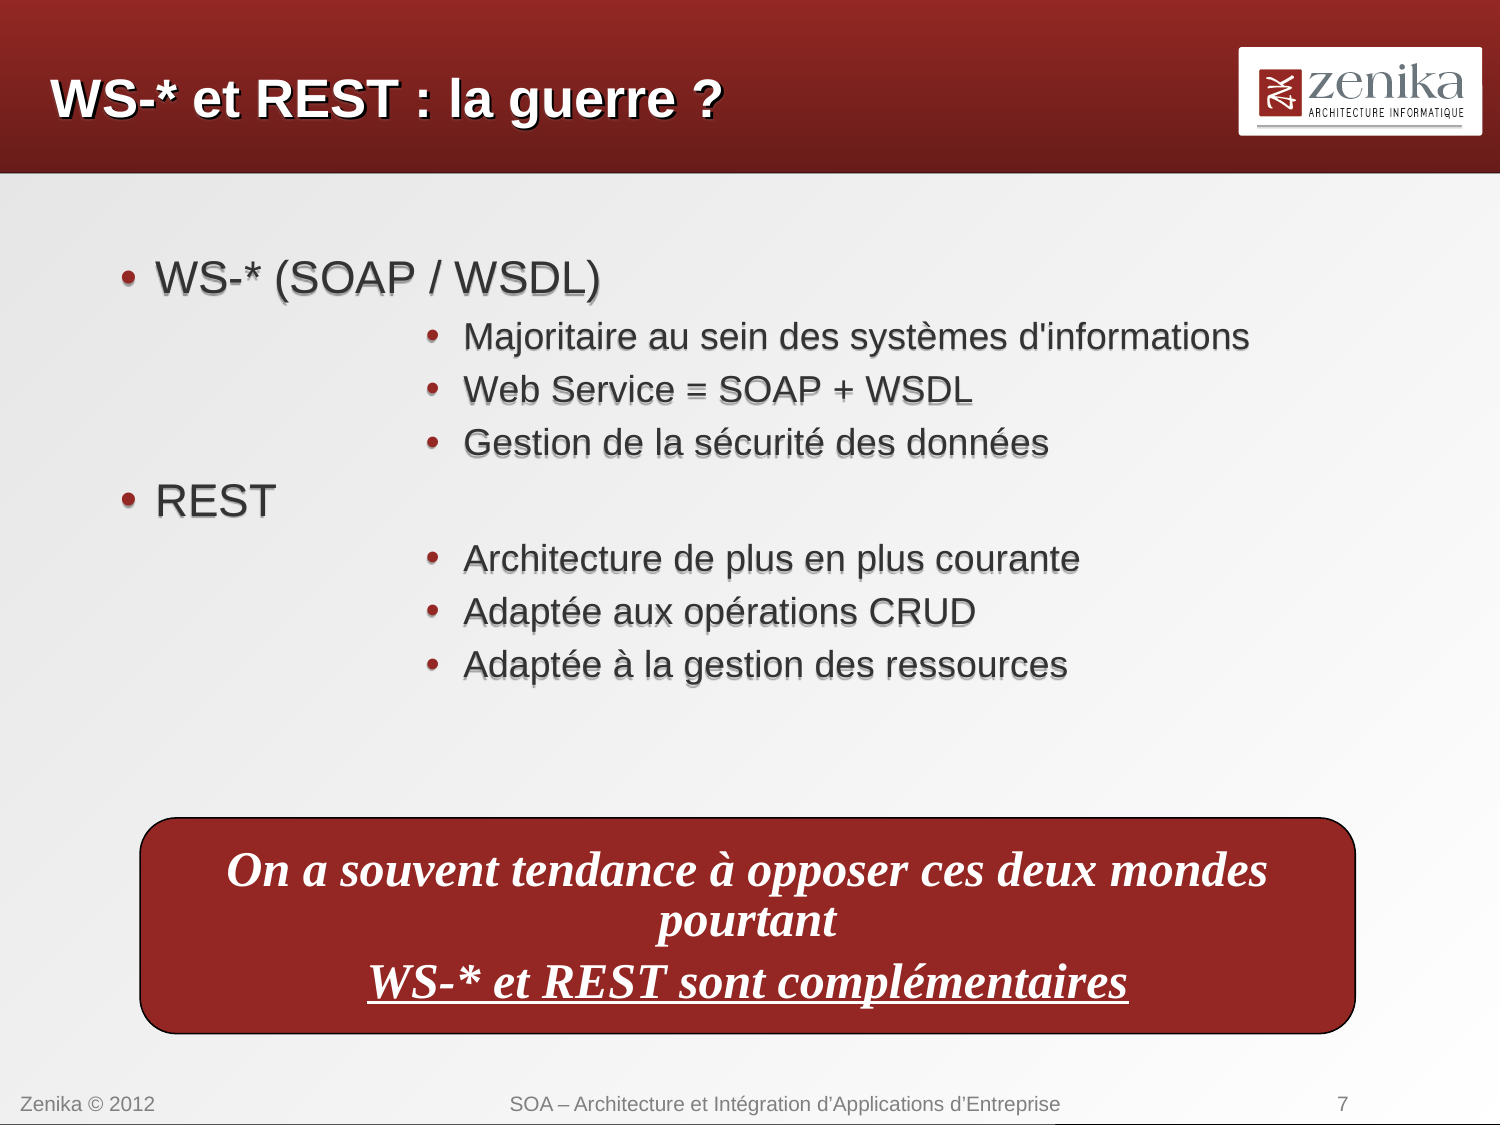

# WS-* et REST : la guerre ?
WS-* (SOAP / WSDL)
Majoritaire au sein des systèmes d'informations
Web Service = SOAP + WSDL
Gestion de la sécurité des données
REST
Architecture de plus en plus courante
Adaptée aux opérations CRUD
Adaptée à la gestion des ressources
On a souvent tendance à opposer ces deux mondes pourtant
WS-* et REST sont complémentaires